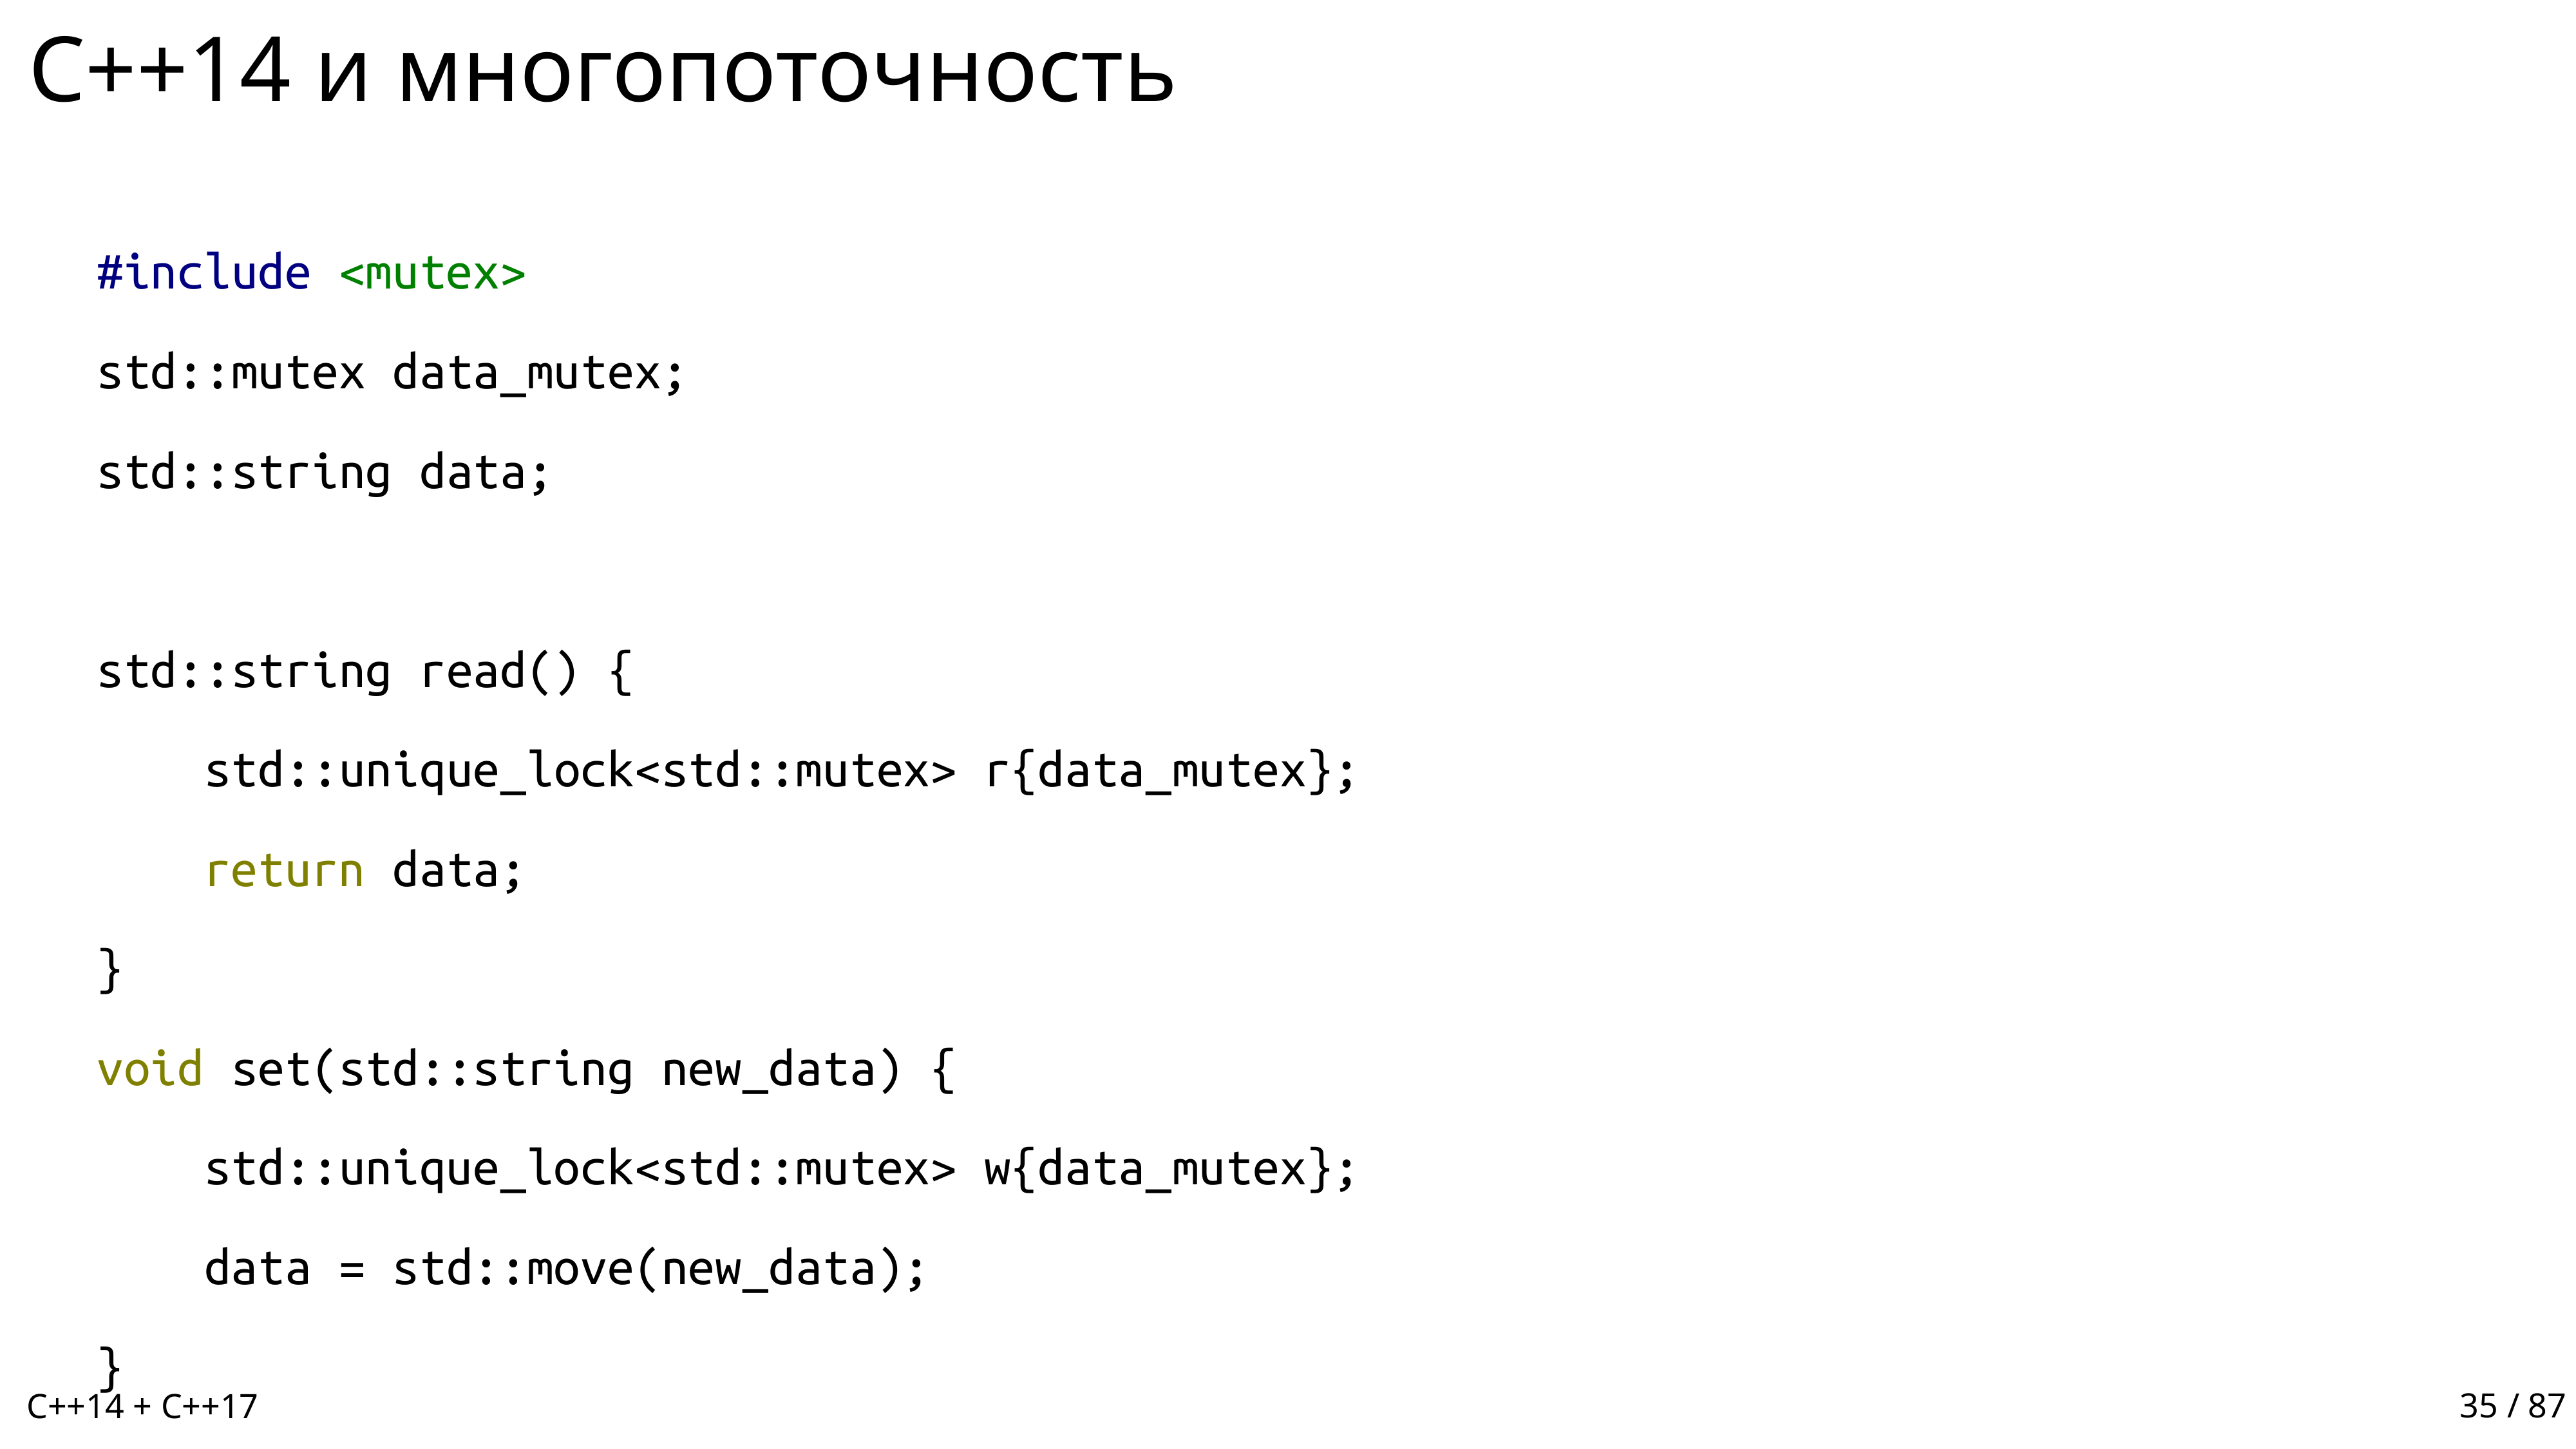

# C++14 и многопоточность
#include <mutex>
std::mutex data_mutex;
std::string data;
std::string read() {
 std::unique_lock<std::mutex> r{data_mutex};
 return data;
}
void set(std::string new_data) {
 std::unique_lock<std::mutex> w{data_mutex};
 data = std::move(new_data);
}
C++14 + C++17